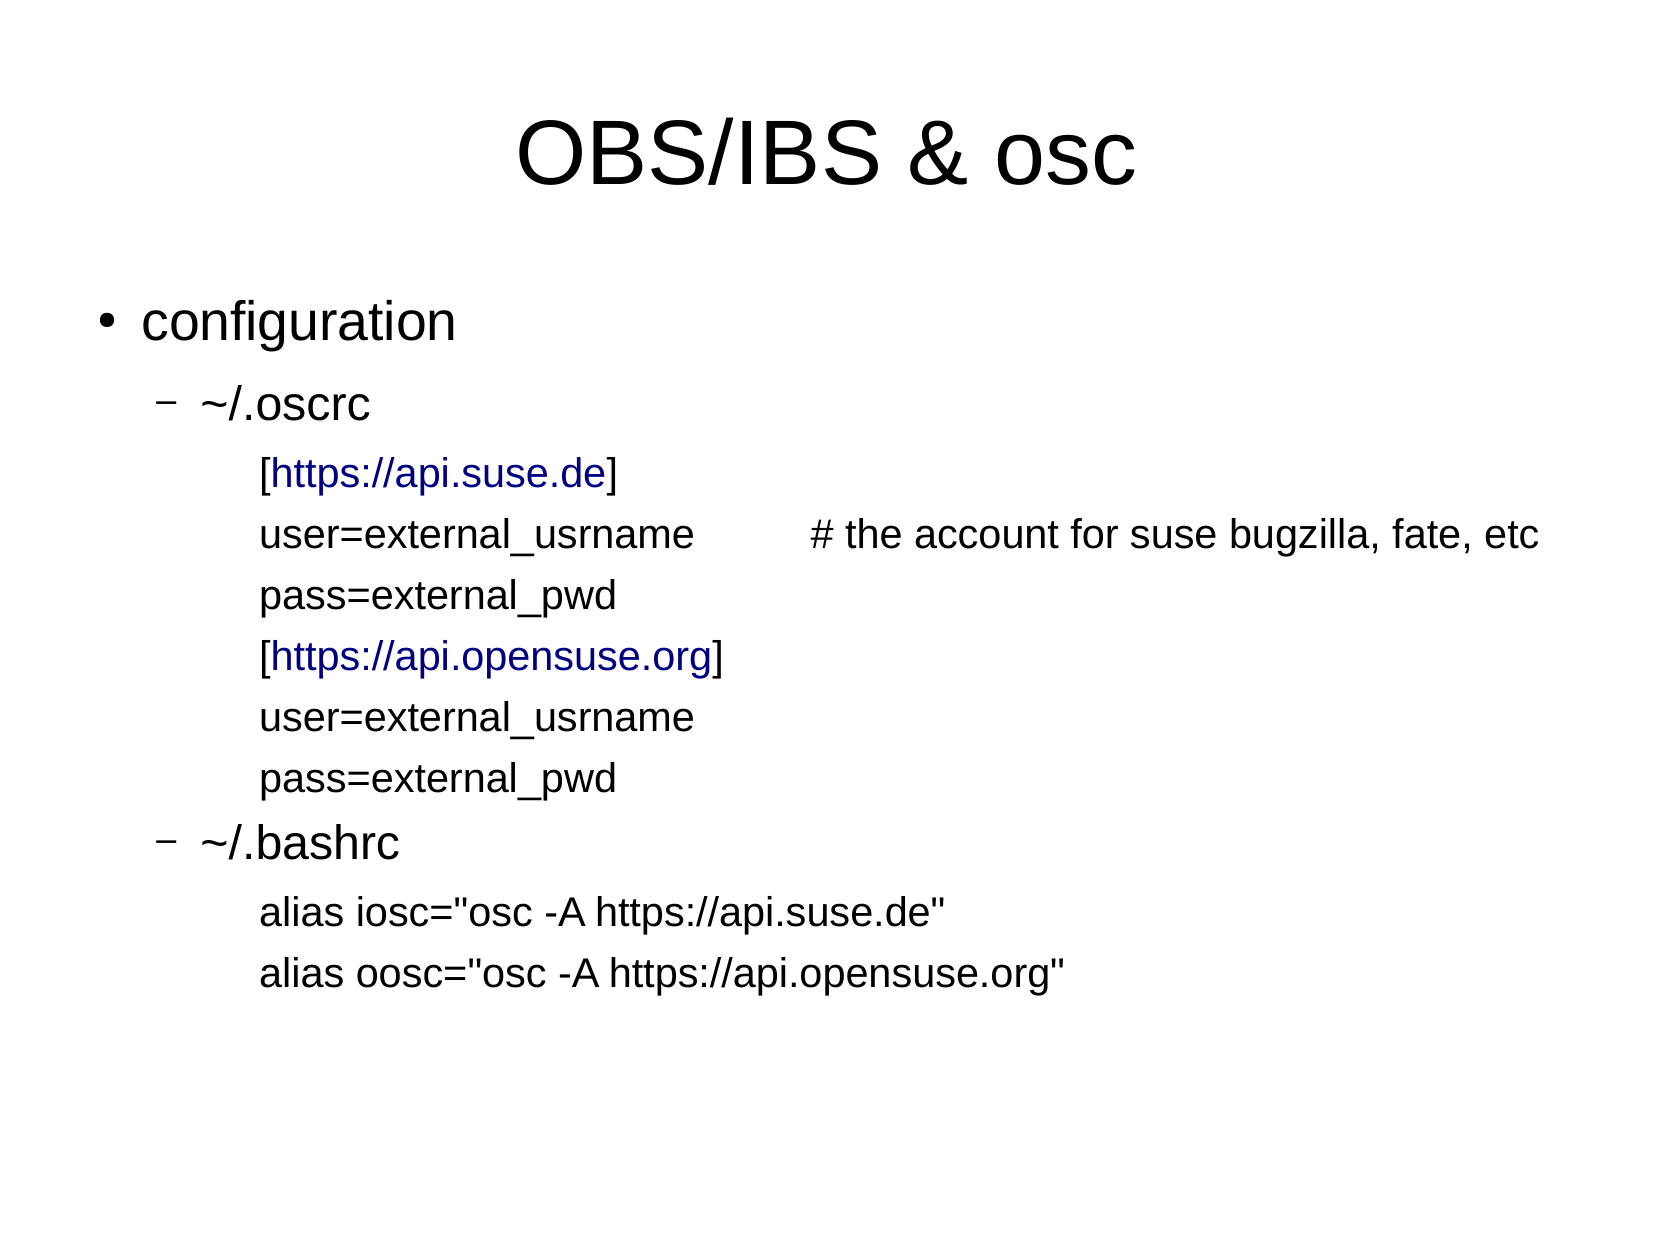

# OBS/IBS & osc
configuration
~/.oscrc
[https://api.suse.de]
user=external_usrname		# the account for suse bugzilla, fate, etc
pass=external_pwd
[https://api.opensuse.org]
user=external_usrname
pass=external_pwd
~/.bashrc
alias iosc="osc -A https://api.suse.de"
alias oosc="osc -A https://api.opensuse.org"